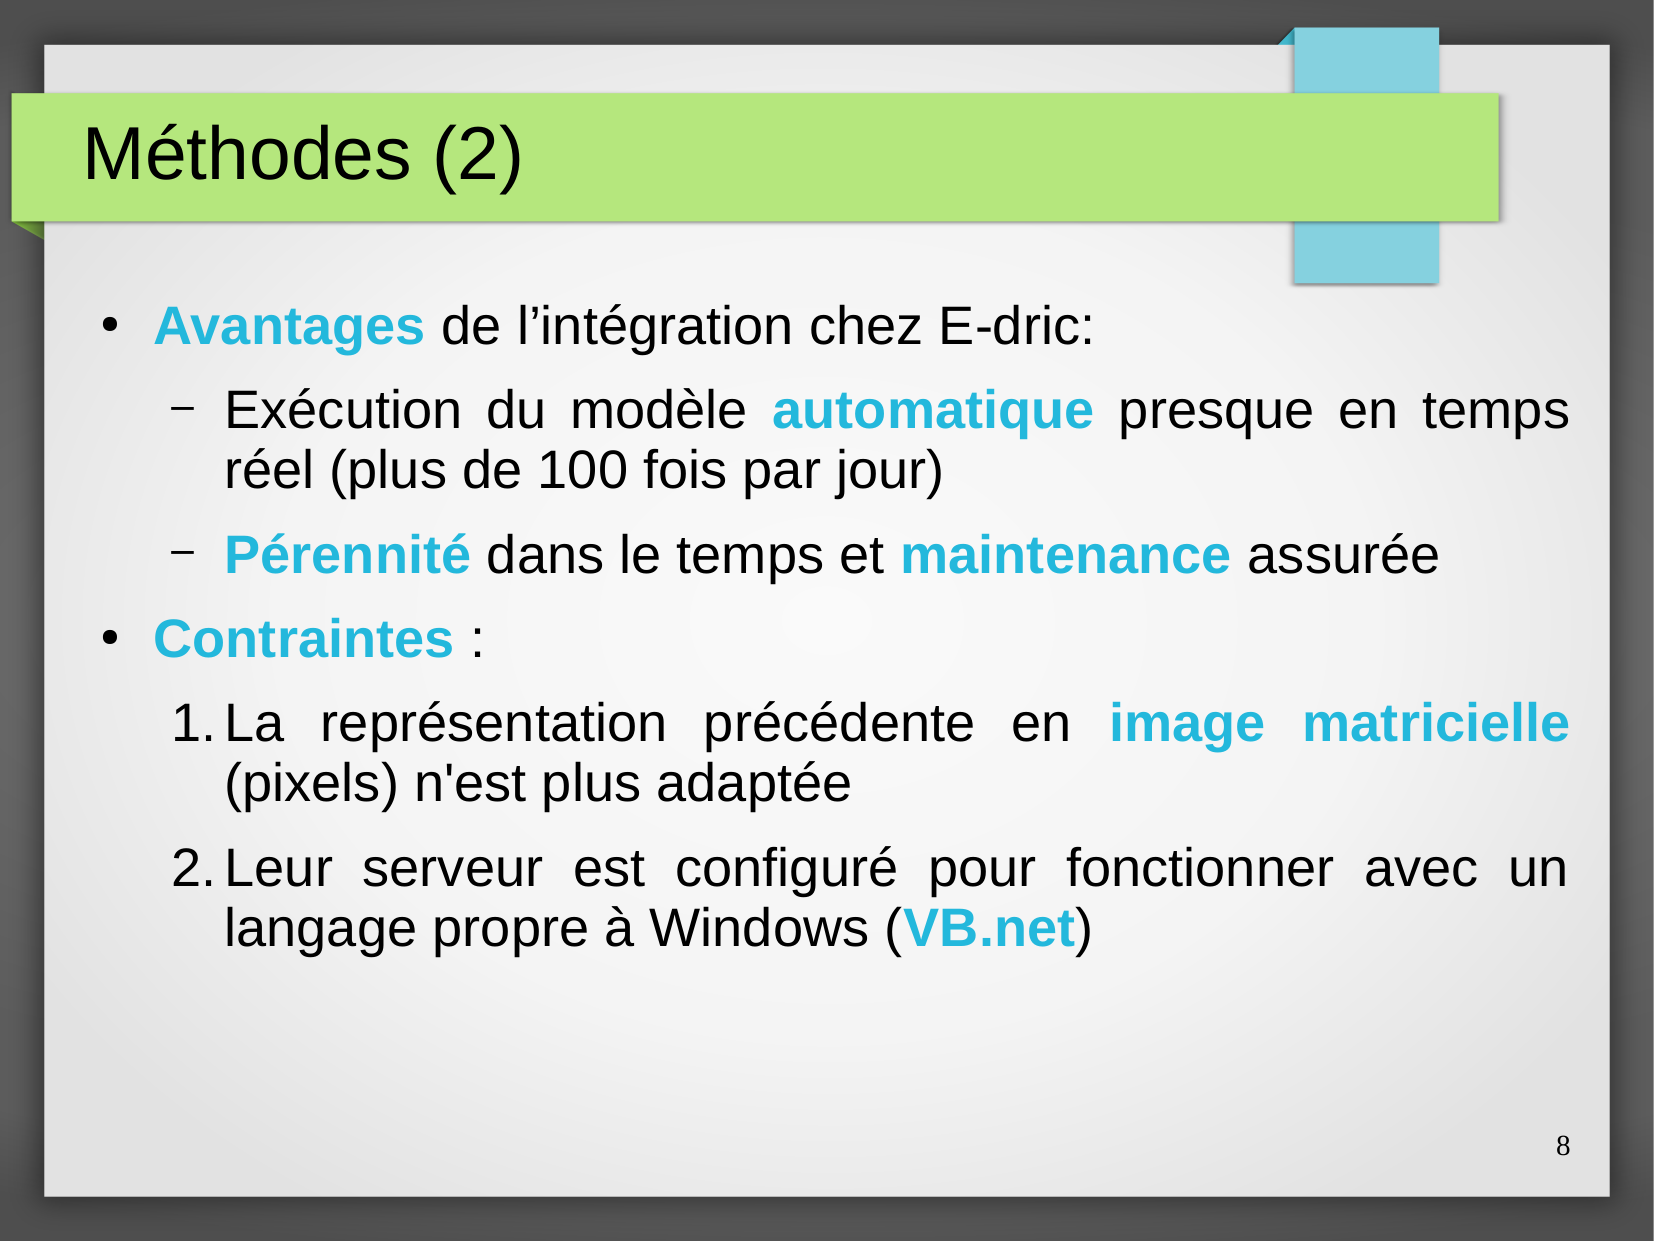

# Méthodes (2)
Avantages de l’intégration chez E-dric:
Exécution du modèle automatique presque en temps réel (plus de 100 fois par jour)
Pérennité dans le temps et maintenance assurée
Contraintes :
La représentation précédente en image matricielle (pixels) n'est plus adaptée
Leur serveur est configuré pour fonctionner avec un langage propre à Windows (VB.net)
8